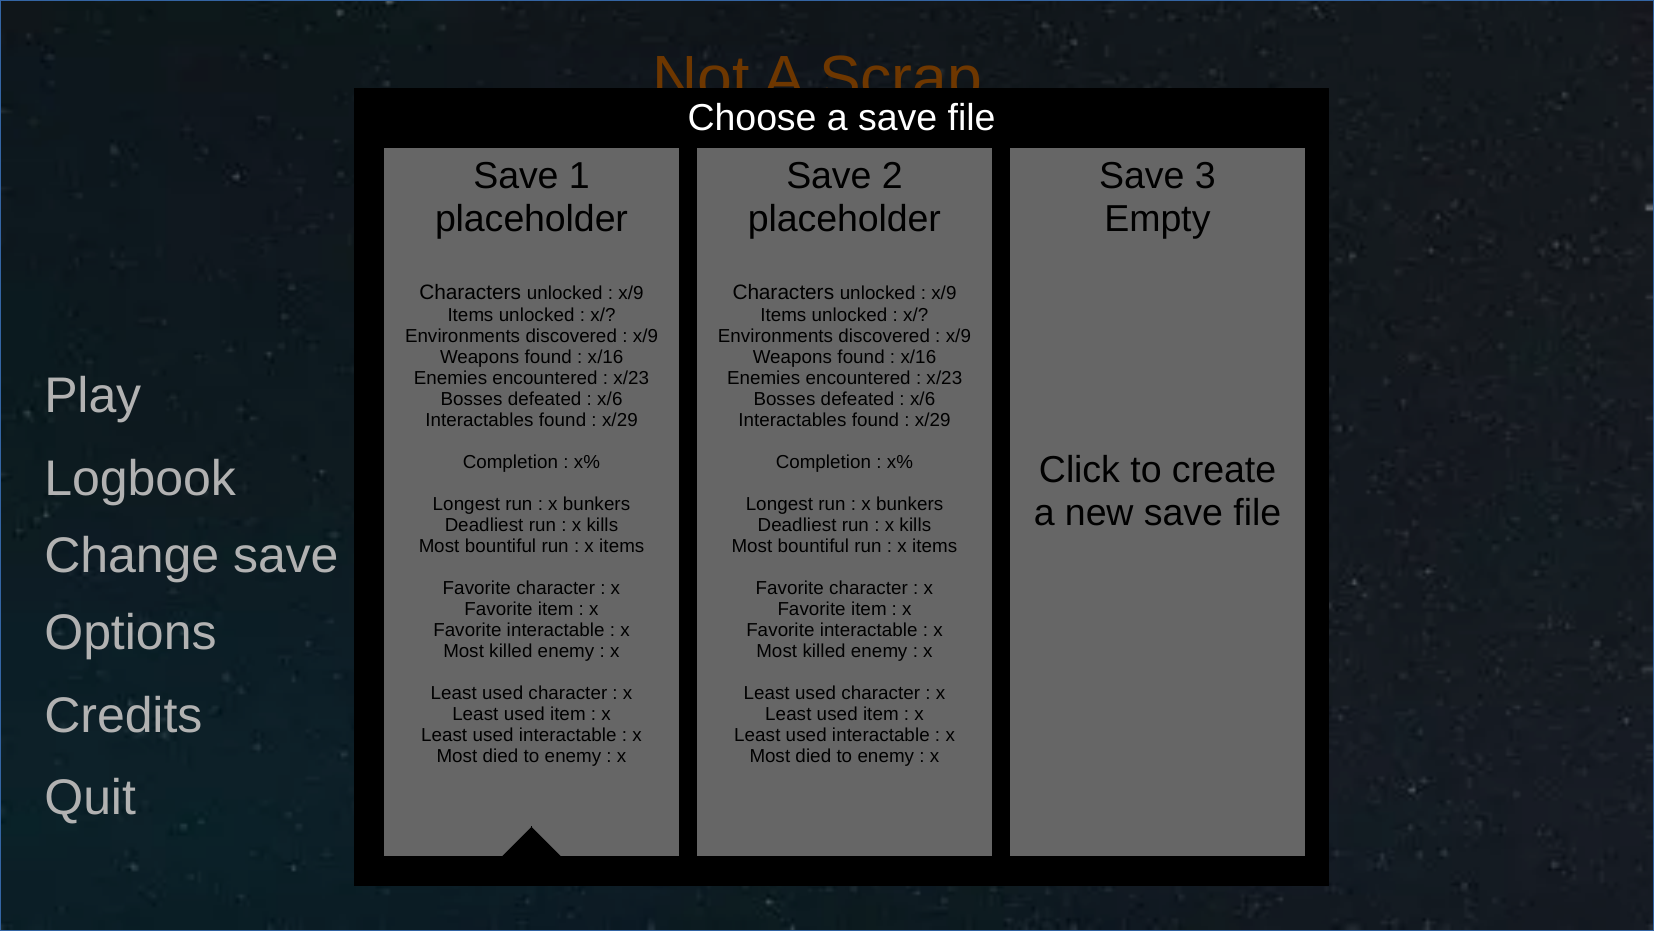

Not A Scrap
Choose a save file
(Probably written with a custom font to make it look cooler)
Save 1
placeholder
Characters unlocked : x/9
Items unlocked : x/?
Environments discovered : x/9
Weapons found : x/16
Enemies encountered : x/23
Bosses defeated : x/6
Interactables found : x/29
Completion : x%
Longest run : x bunkers
Deadliest run : x kills
Most bountiful run : x items
Favorite character : x
Favorite item : x
Favorite interactable : x
Most killed enemy : x
Least used character : x
Least used item : x
Least used interactable : x
Most died to enemy : x
Save 2
placeholder
Characters unlocked : x/9
Items unlocked : x/?
Environments discovered : x/9
Weapons found : x/16
Enemies encountered : x/23
Bosses defeated : x/6
Interactables found : x/29
Completion : x%
Longest run : x bunkers
Deadliest run : x kills
Most bountiful run : x items
Favorite character : x
Favorite item : x
Favorite interactable : x
Most killed enemy : x
Least used character : x
Least used item : x
Least used interactable : x
Most died to enemy : x
Save 3
Empty
Click to create a new save file
Play
Logbook
Change save
(These should highlight when you hover over it with your mouse)
Options
Credits
Quit
(But desertic/apocalyptic)